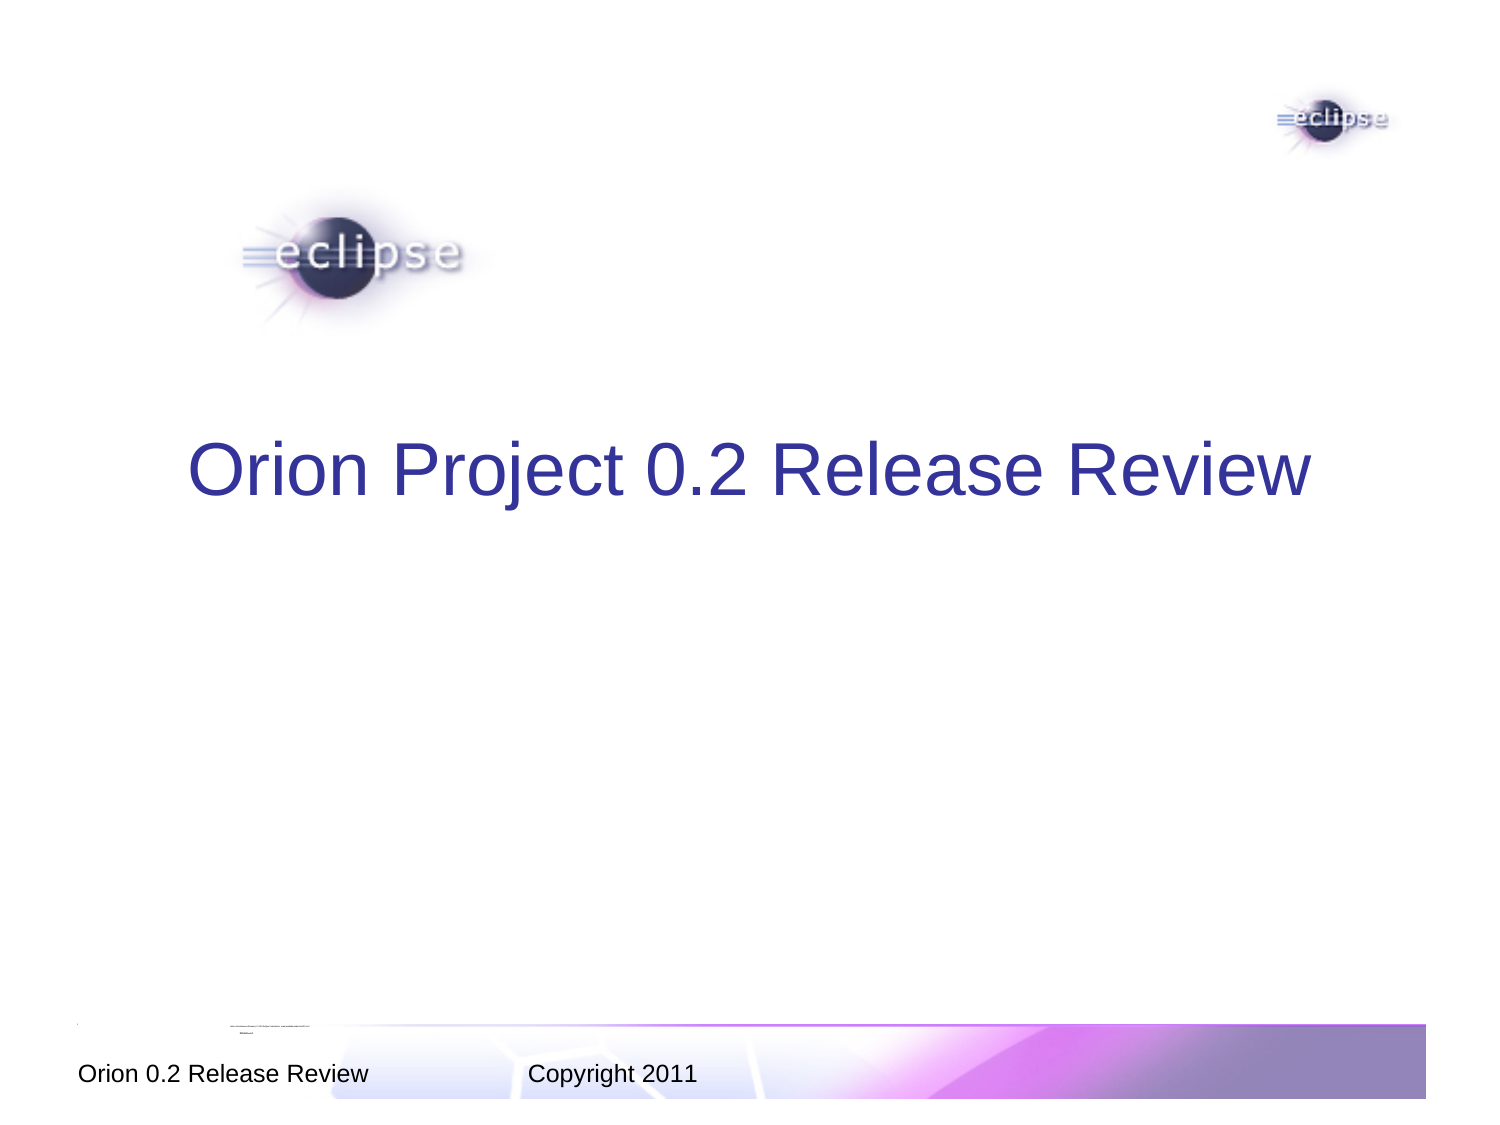

# Orion Project 0.2 Release Review
1
Copyright 2011